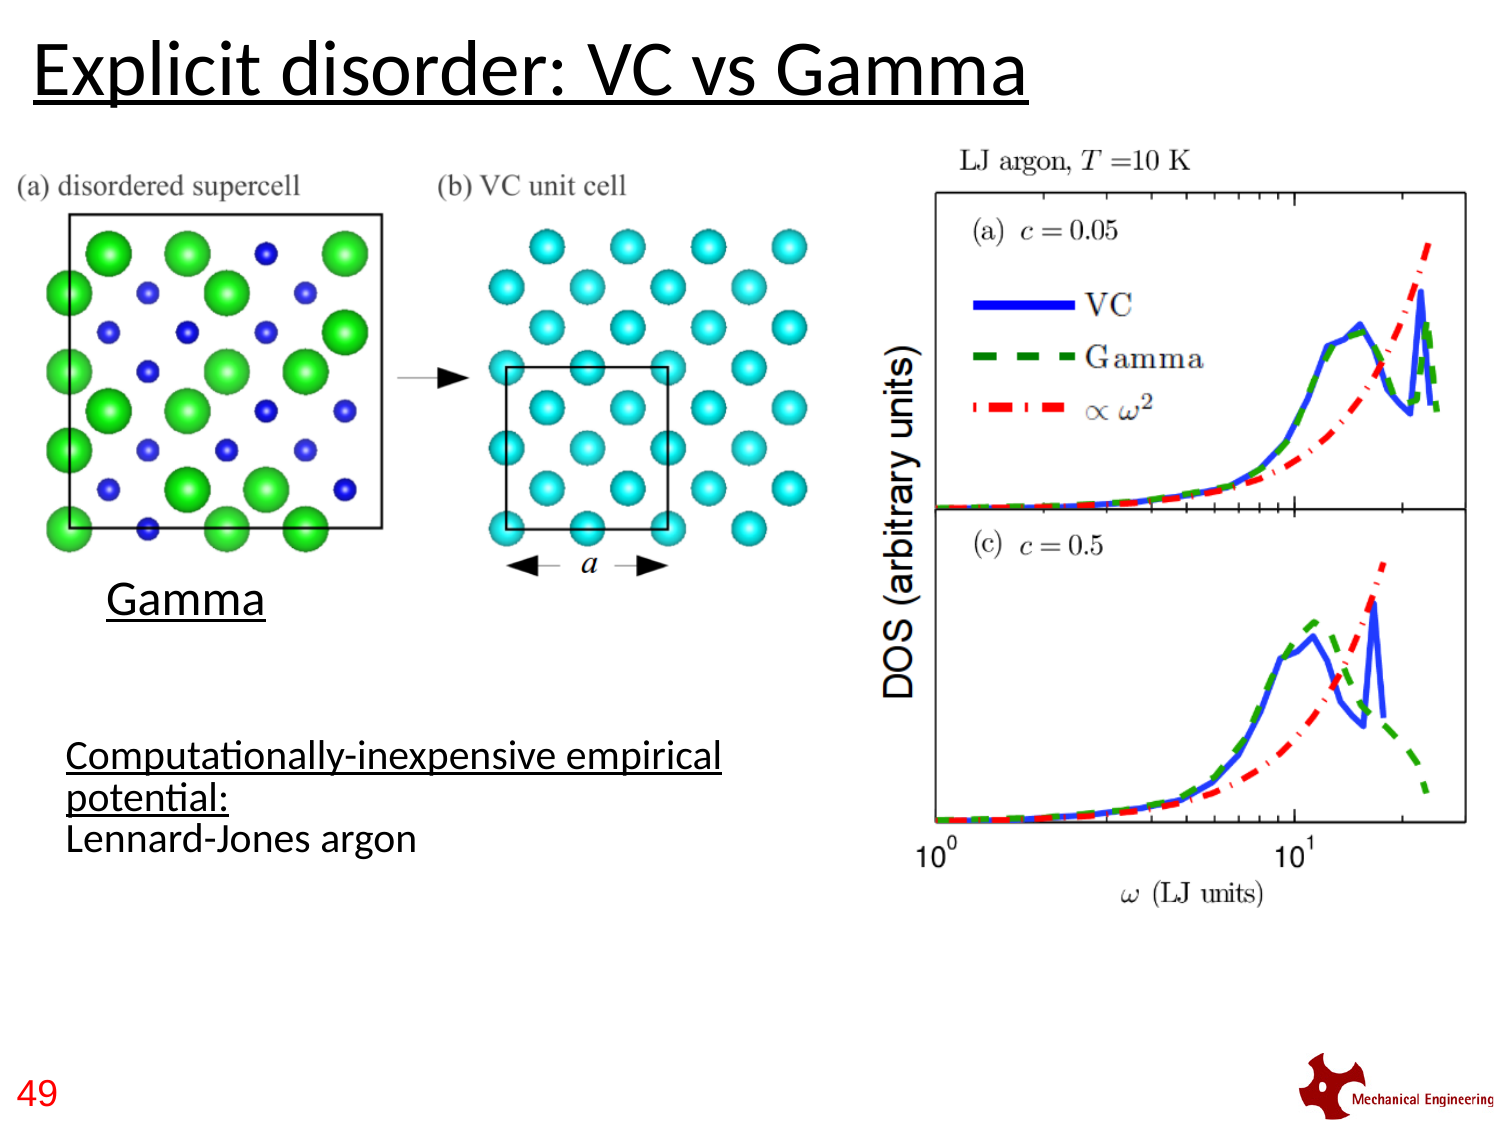

# Explicit disorder: VC vs Gamma
Gamma
Computationally-inexpensive empirical potential:
Lennard-Jones argon